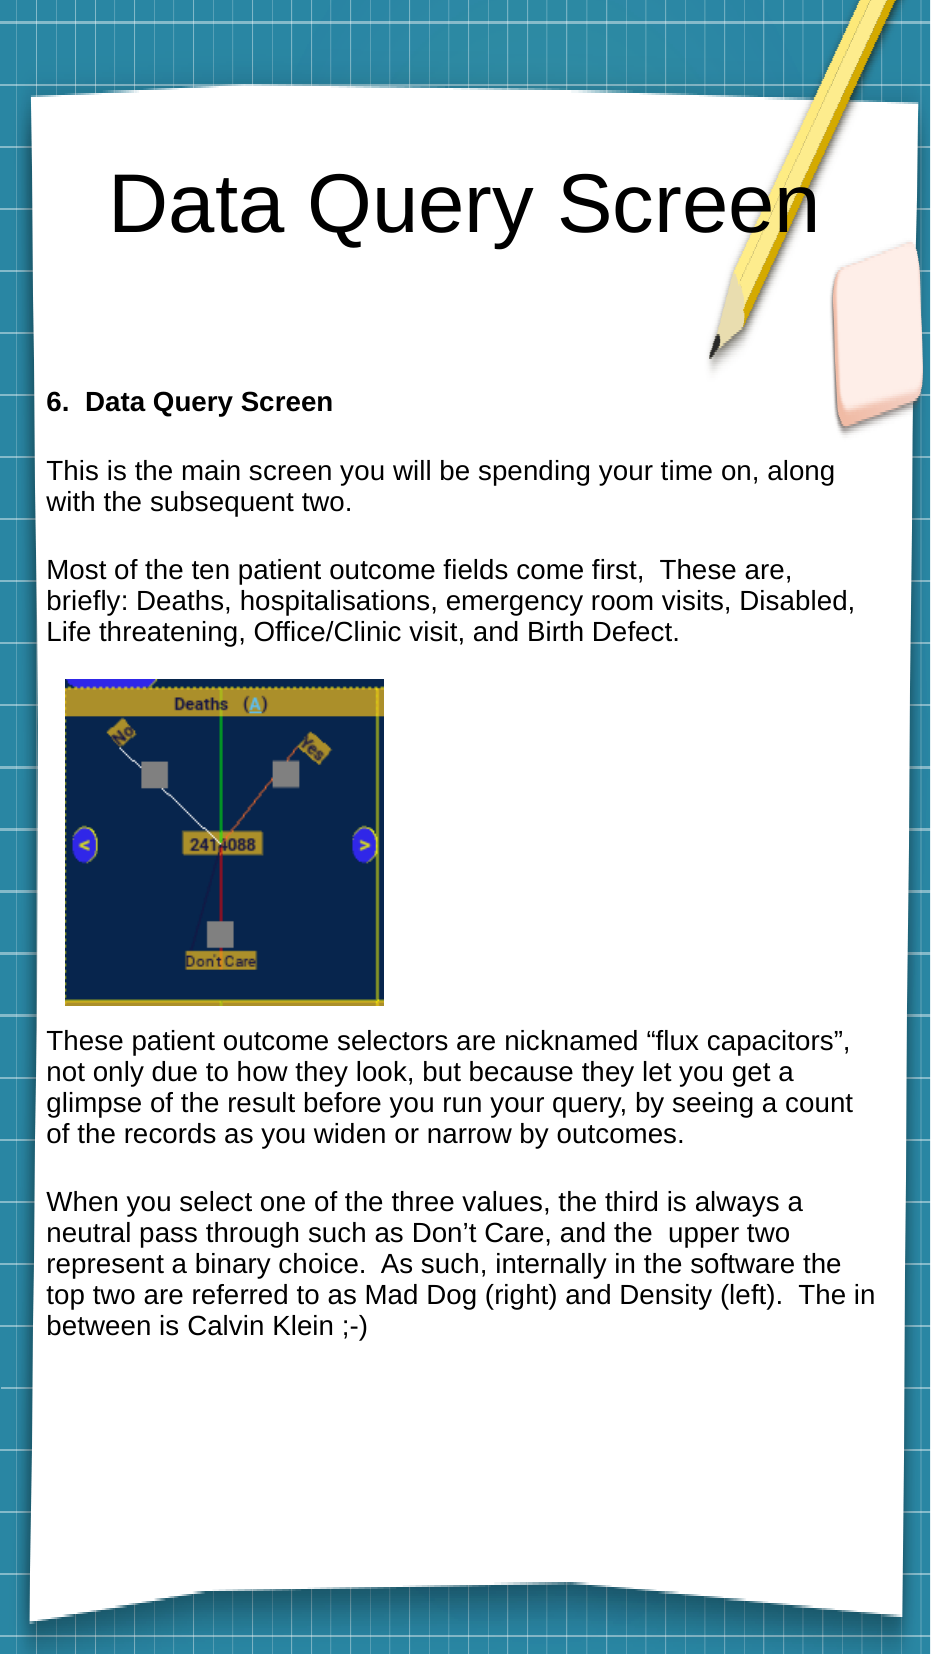

# Data Query Screen
6. Data Query Screen
This is the main screen you will be spending your time on, along with the subsequent two.
Most of the ten patient outcome fields come first, These are, briefly: Deaths, hospitalisations, emergency room visits, Disabled, Life threatening, Office/Clinic visit, and Birth Defect.
These patient outcome selectors are nicknamed “flux capacitors”, not only due to how they look, but because they let you get a glimpse of the result before you run your query, by seeing a count of the records as you widen or narrow by outcomes.
When you select one of the three values, the third is always a neutral pass through such as Don’t Care, and the upper two represent a binary choice. As such, internally in the software the top two are referred to as Mad Dog (right) and Density (left). The in between is Calvin Klein ;-)